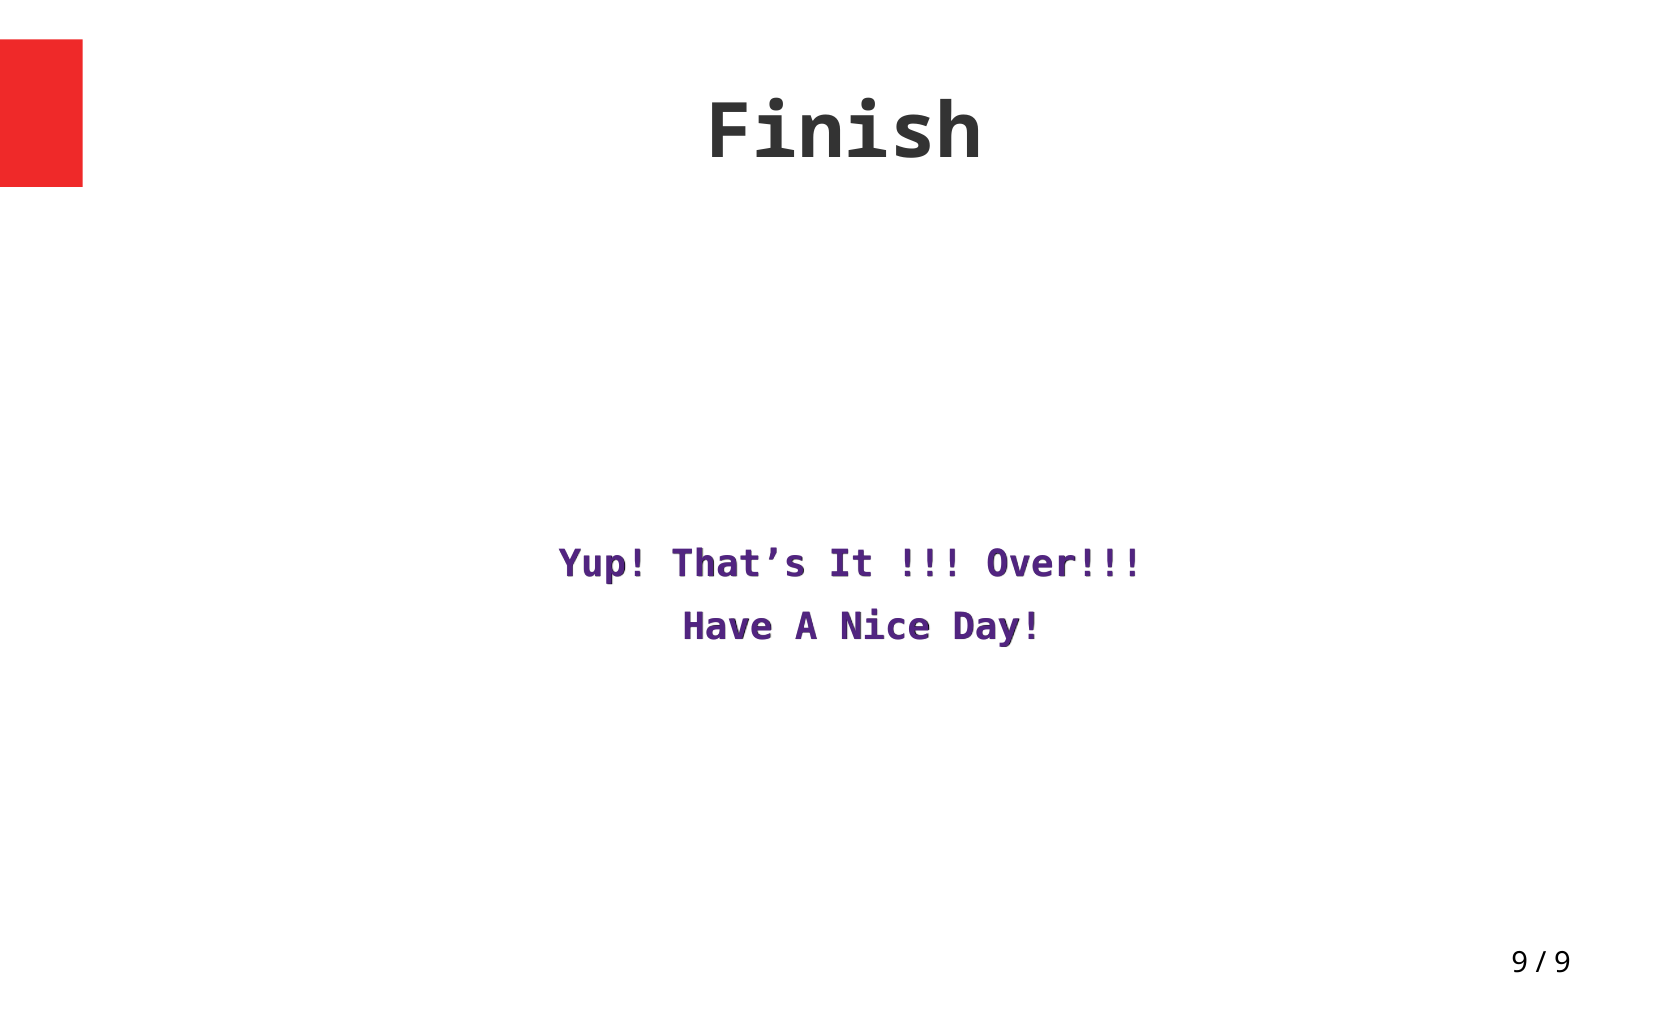

# Finish
Yup! That’s It !!! Over!!!
Have A Nice Day!
9